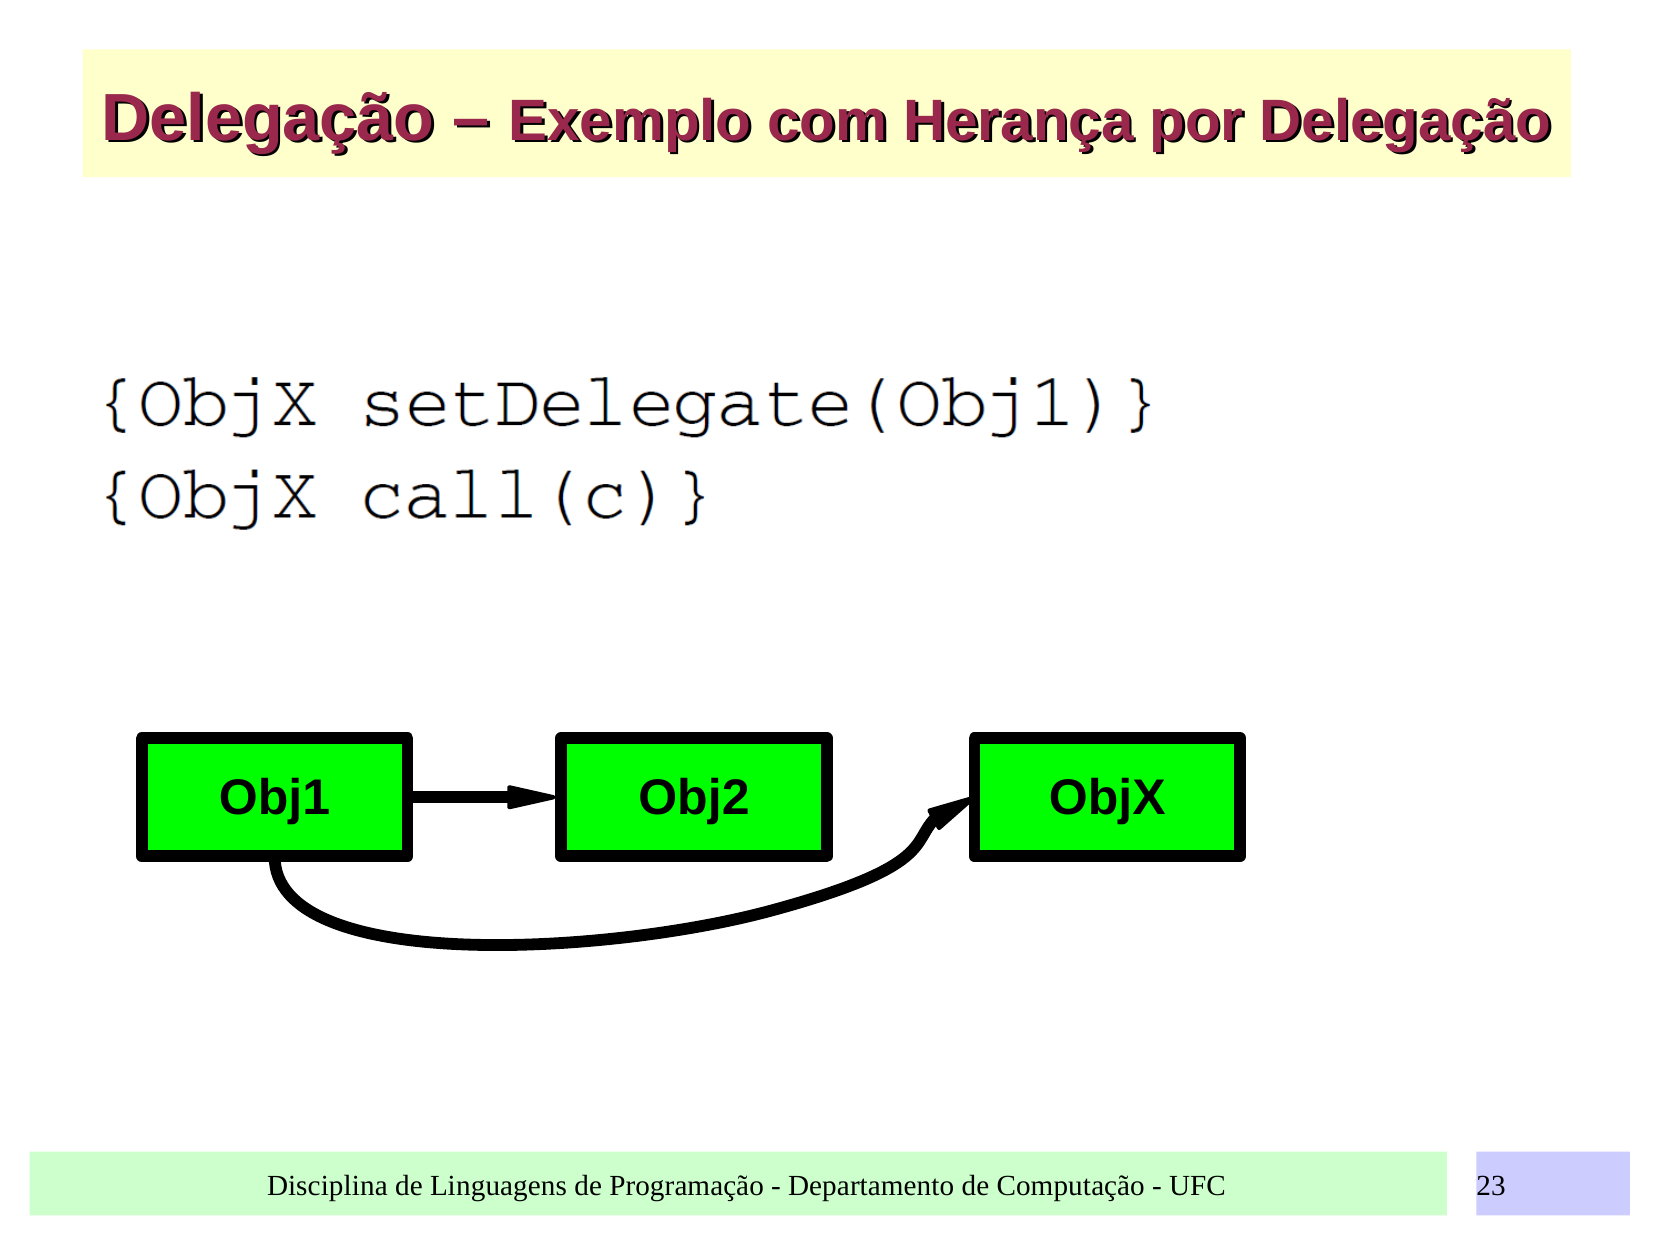

# Delegação – Exemplo com Herança por Delegação
Obj1
Obj2
ObjX
Disciplina de Linguagens de Programação - Departamento de Computação - UFC